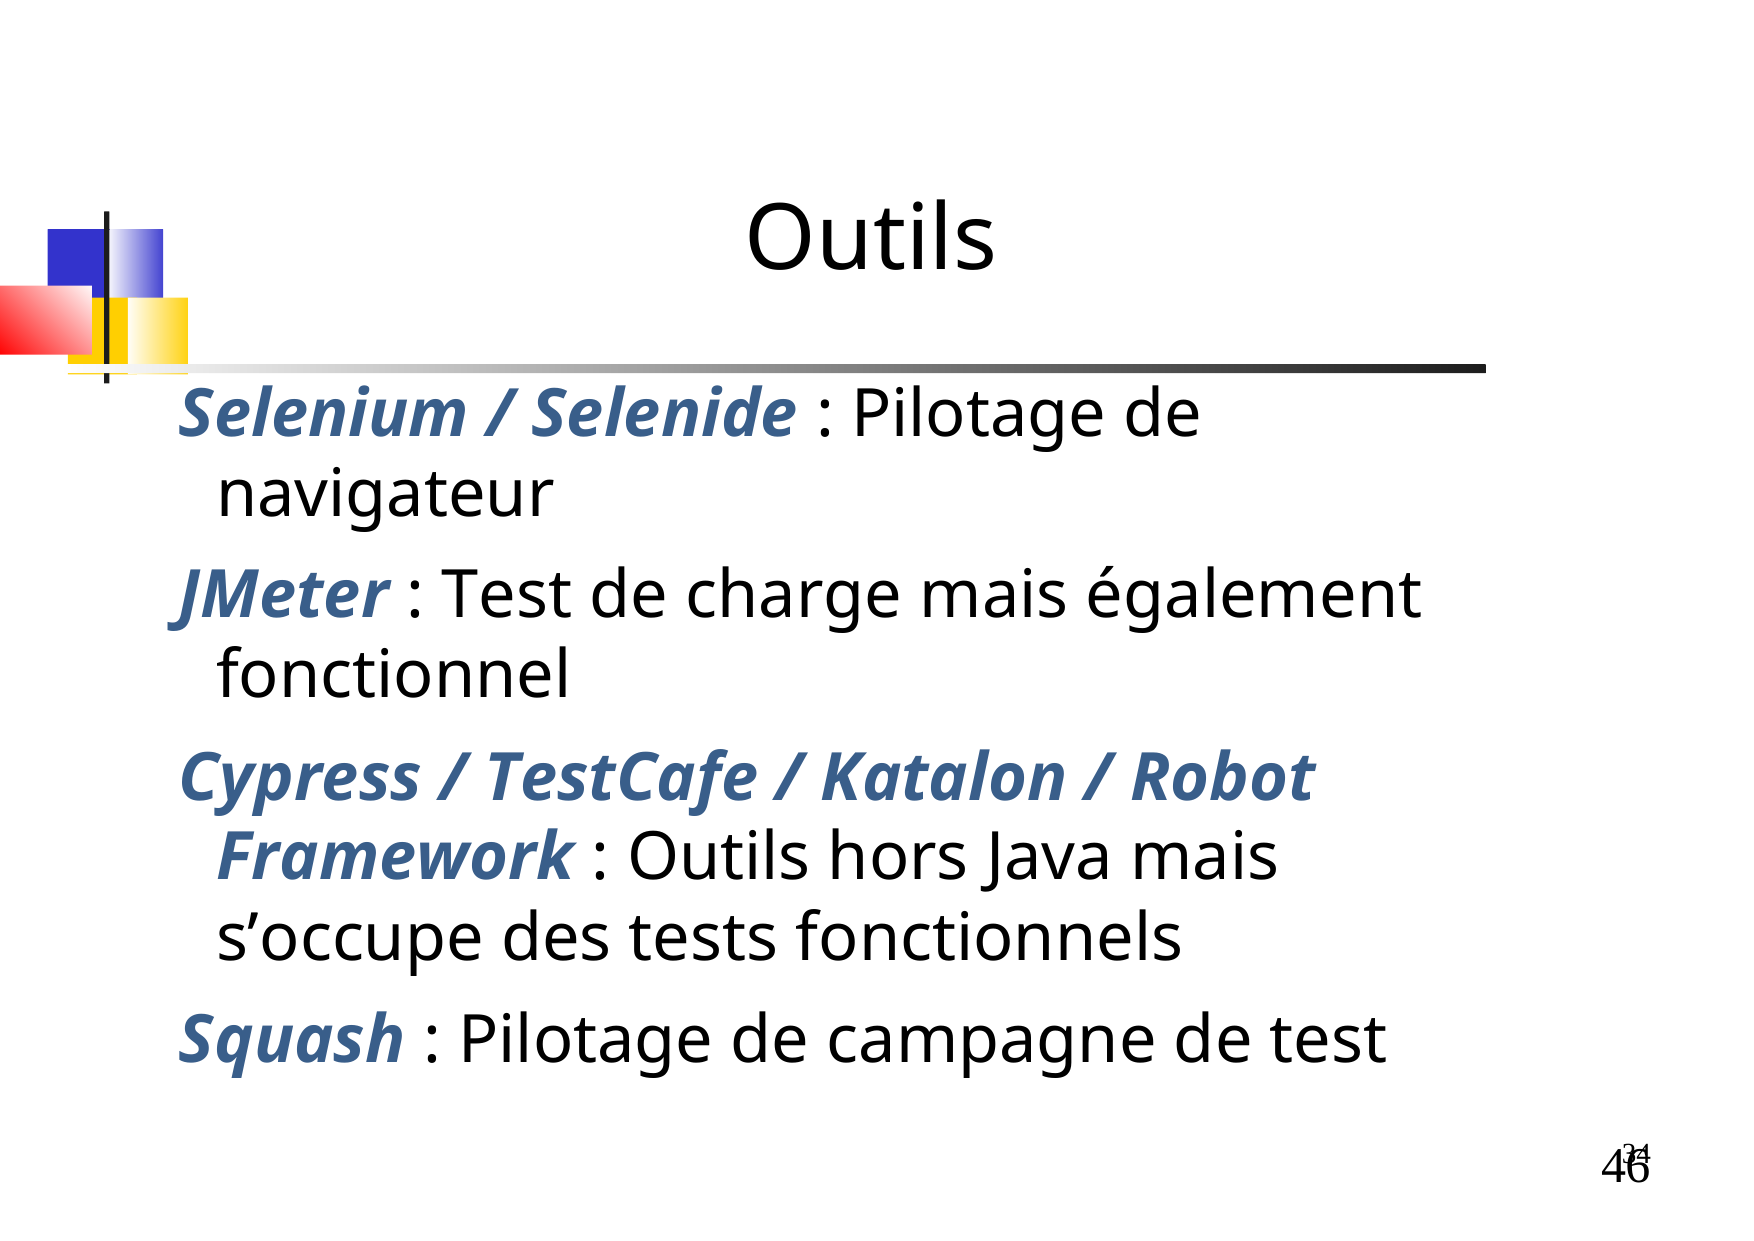

# Outils
Selenium / Selenide : Pilotage de navigateur
JMeter : Test de charge mais également fonctionnel
Cypress / TestCafe / Katalon / Robot Framework : Outils hors Java mais s’occupe des tests fonctionnels
Squash : Pilotage de campagne de test
46